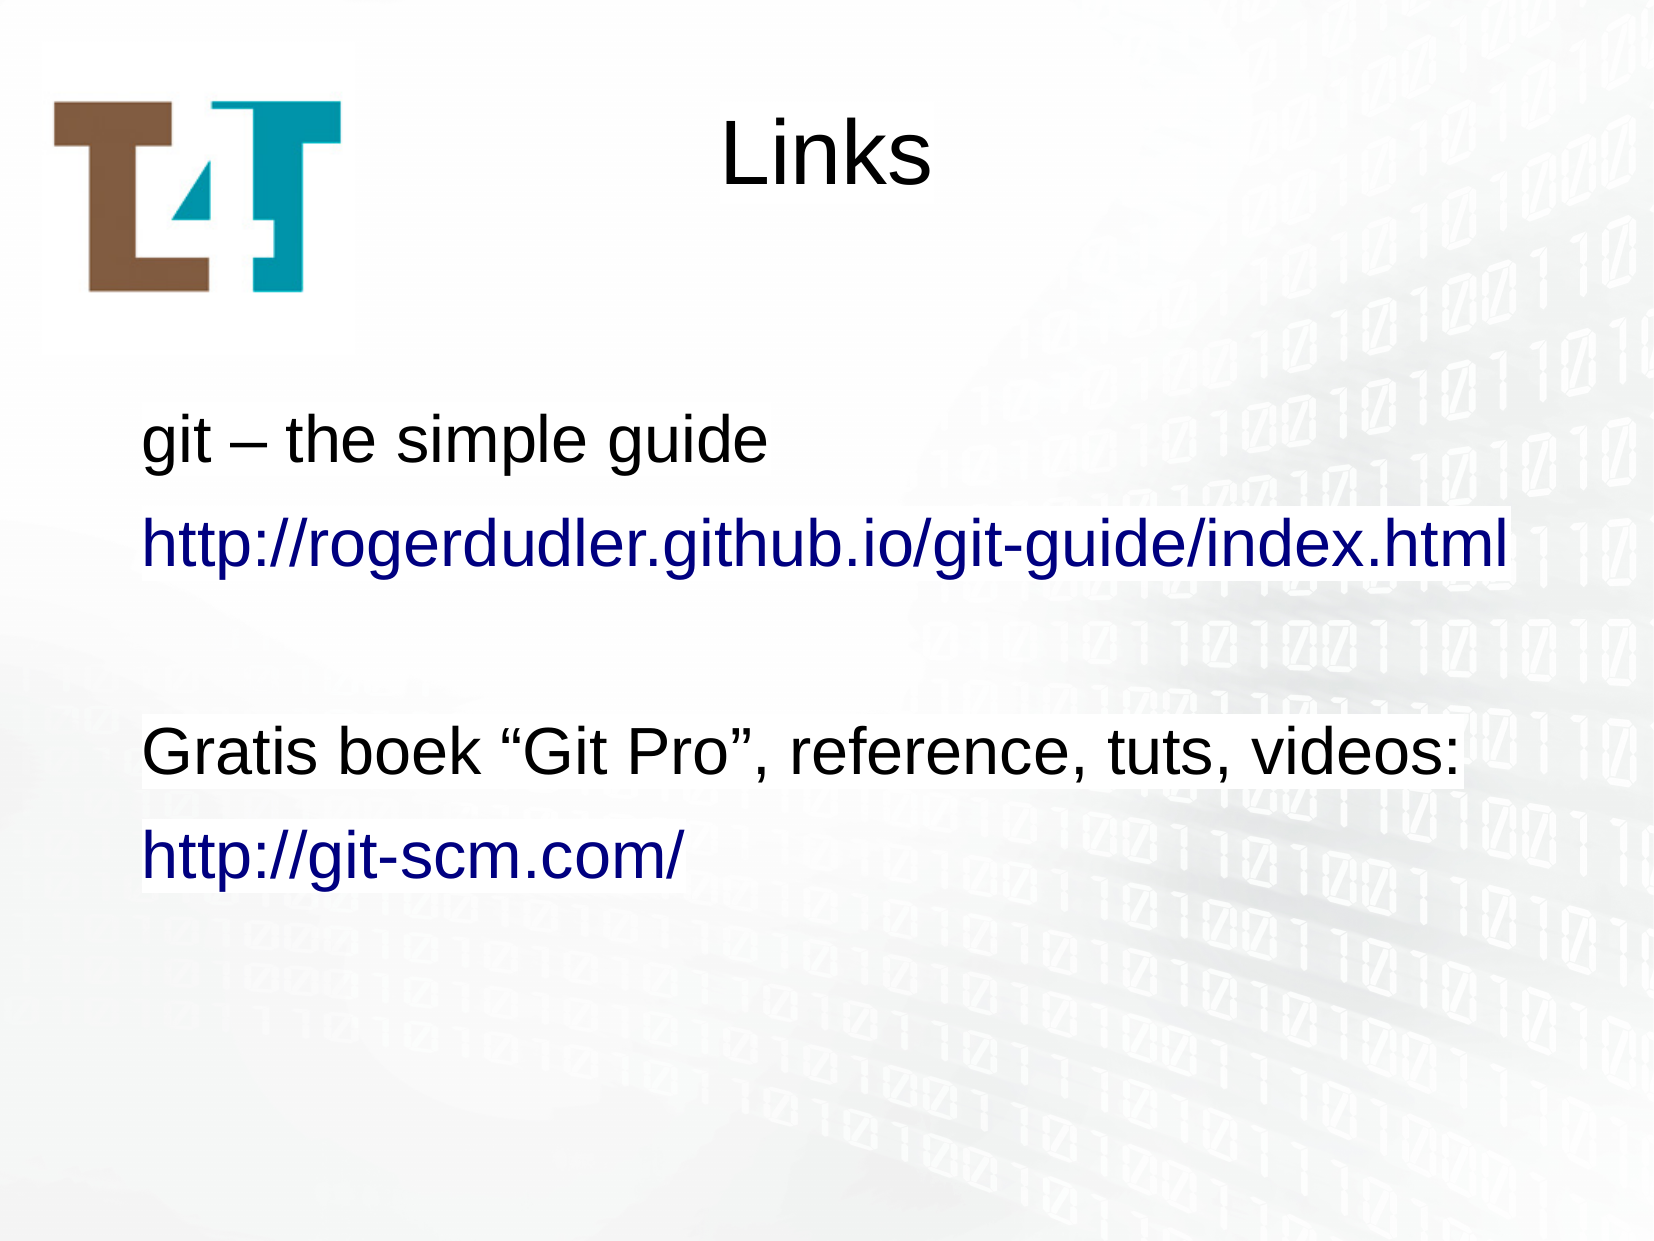

# Links
git – the simple guide
http://rogerdudler.github.io/git-guide/index.html
Gratis boek “Git Pro”, reference, tuts, videos:
http://git-scm.com/